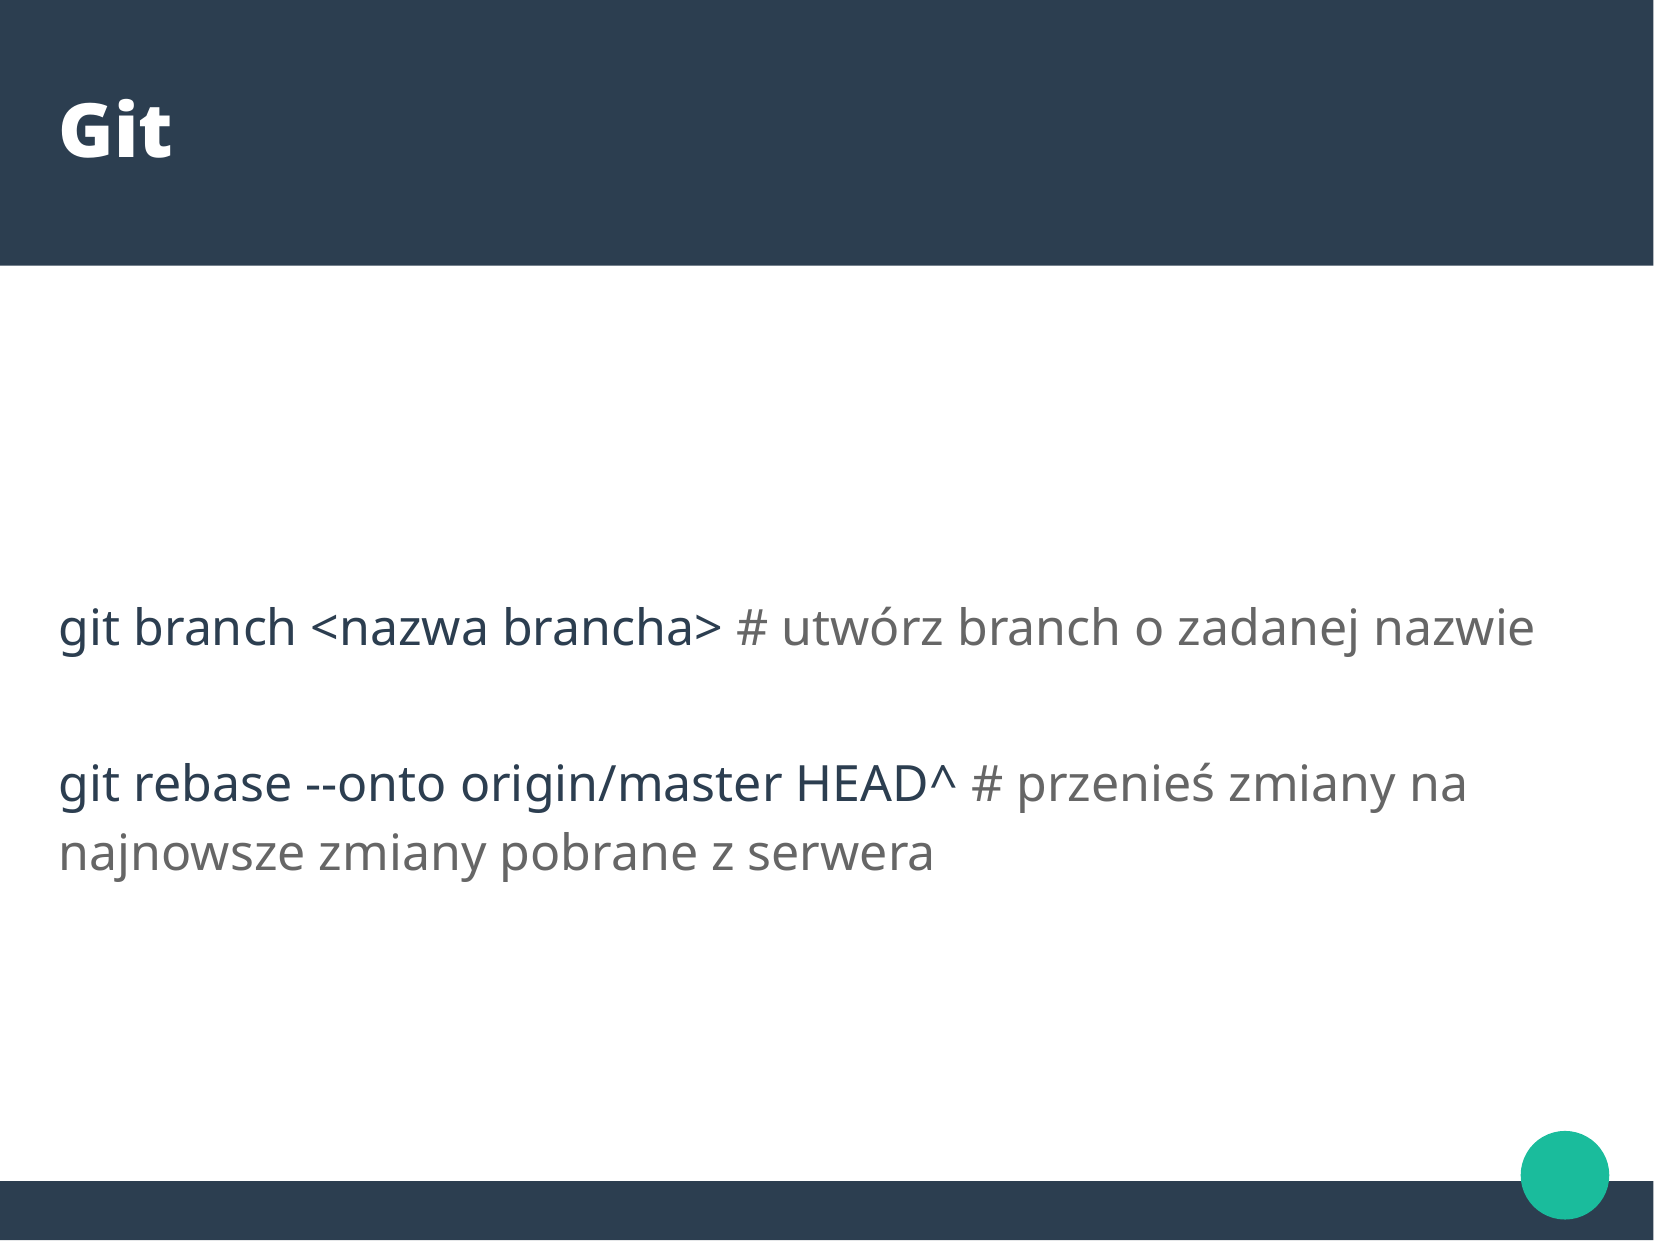

# Git
git branch <nazwa brancha> # utwórz branch o zadanej nazwie
git rebase --onto origin/master HEAD^ # przenieś zmiany na najnowsze zmiany pobrane z serwera